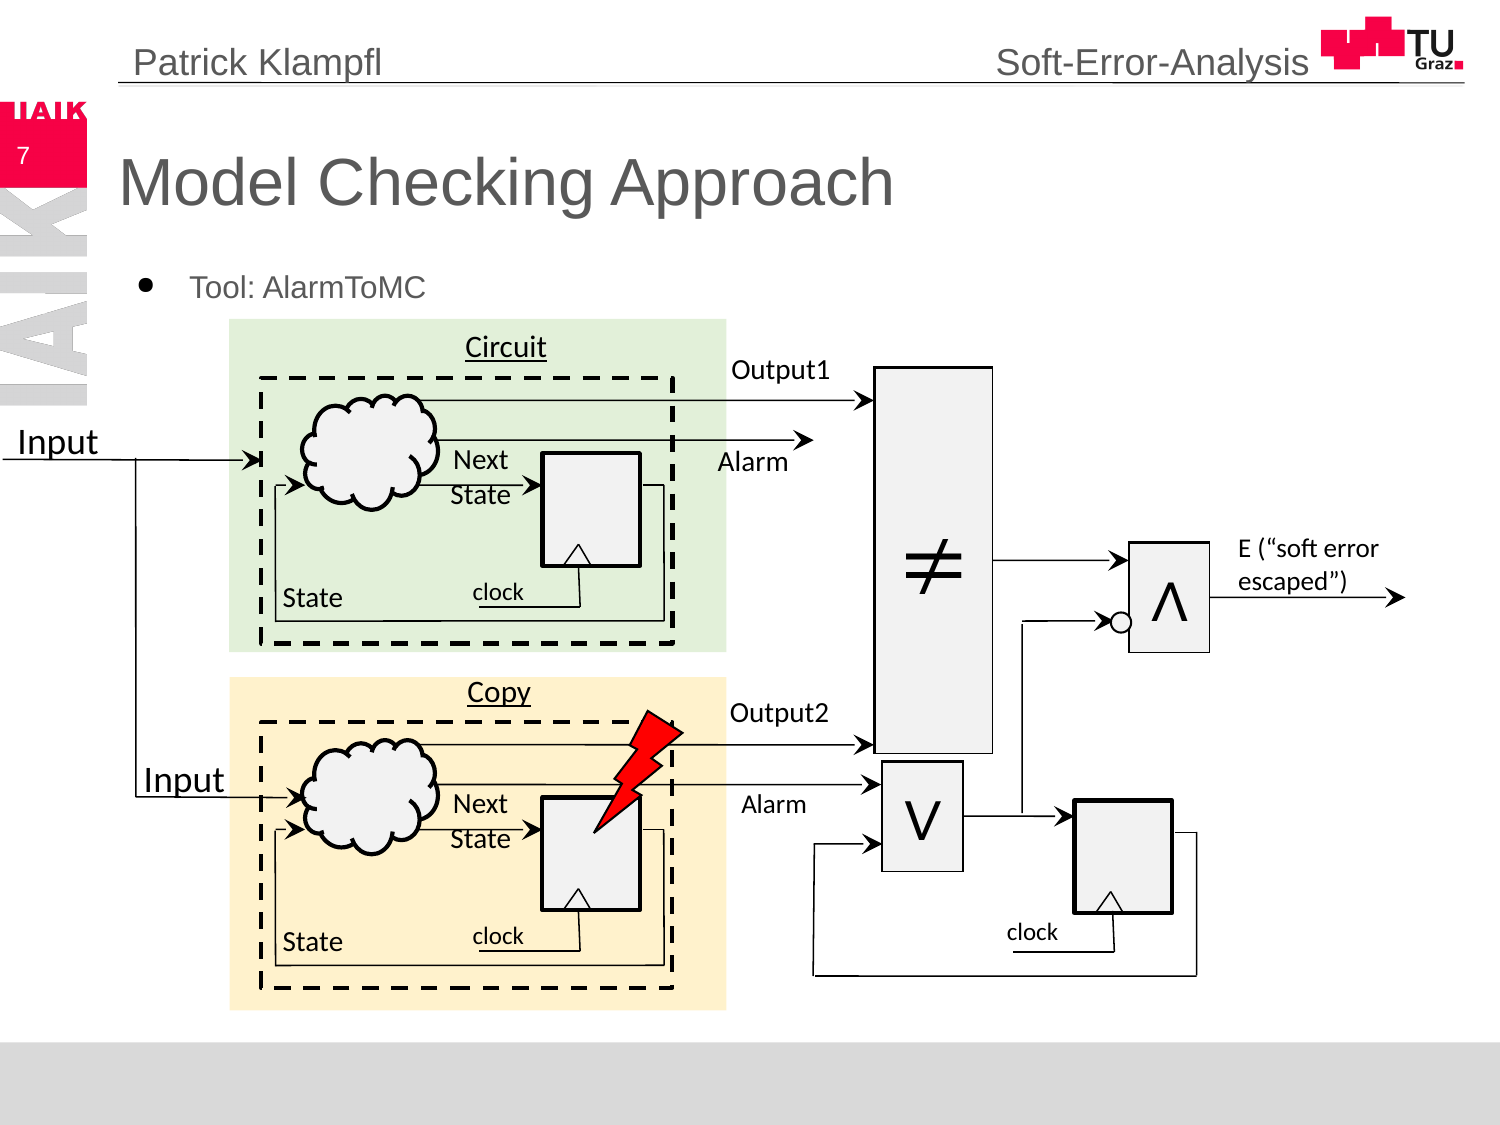

# Model Checking Approach
Tool: AlarmToMC
Circuit
Output1
Input
Next
State
Alarm
E (“soft error
escaped”)
clock
State
Copy
Output2
Input
Alarm
Next
State
clock
clock
State